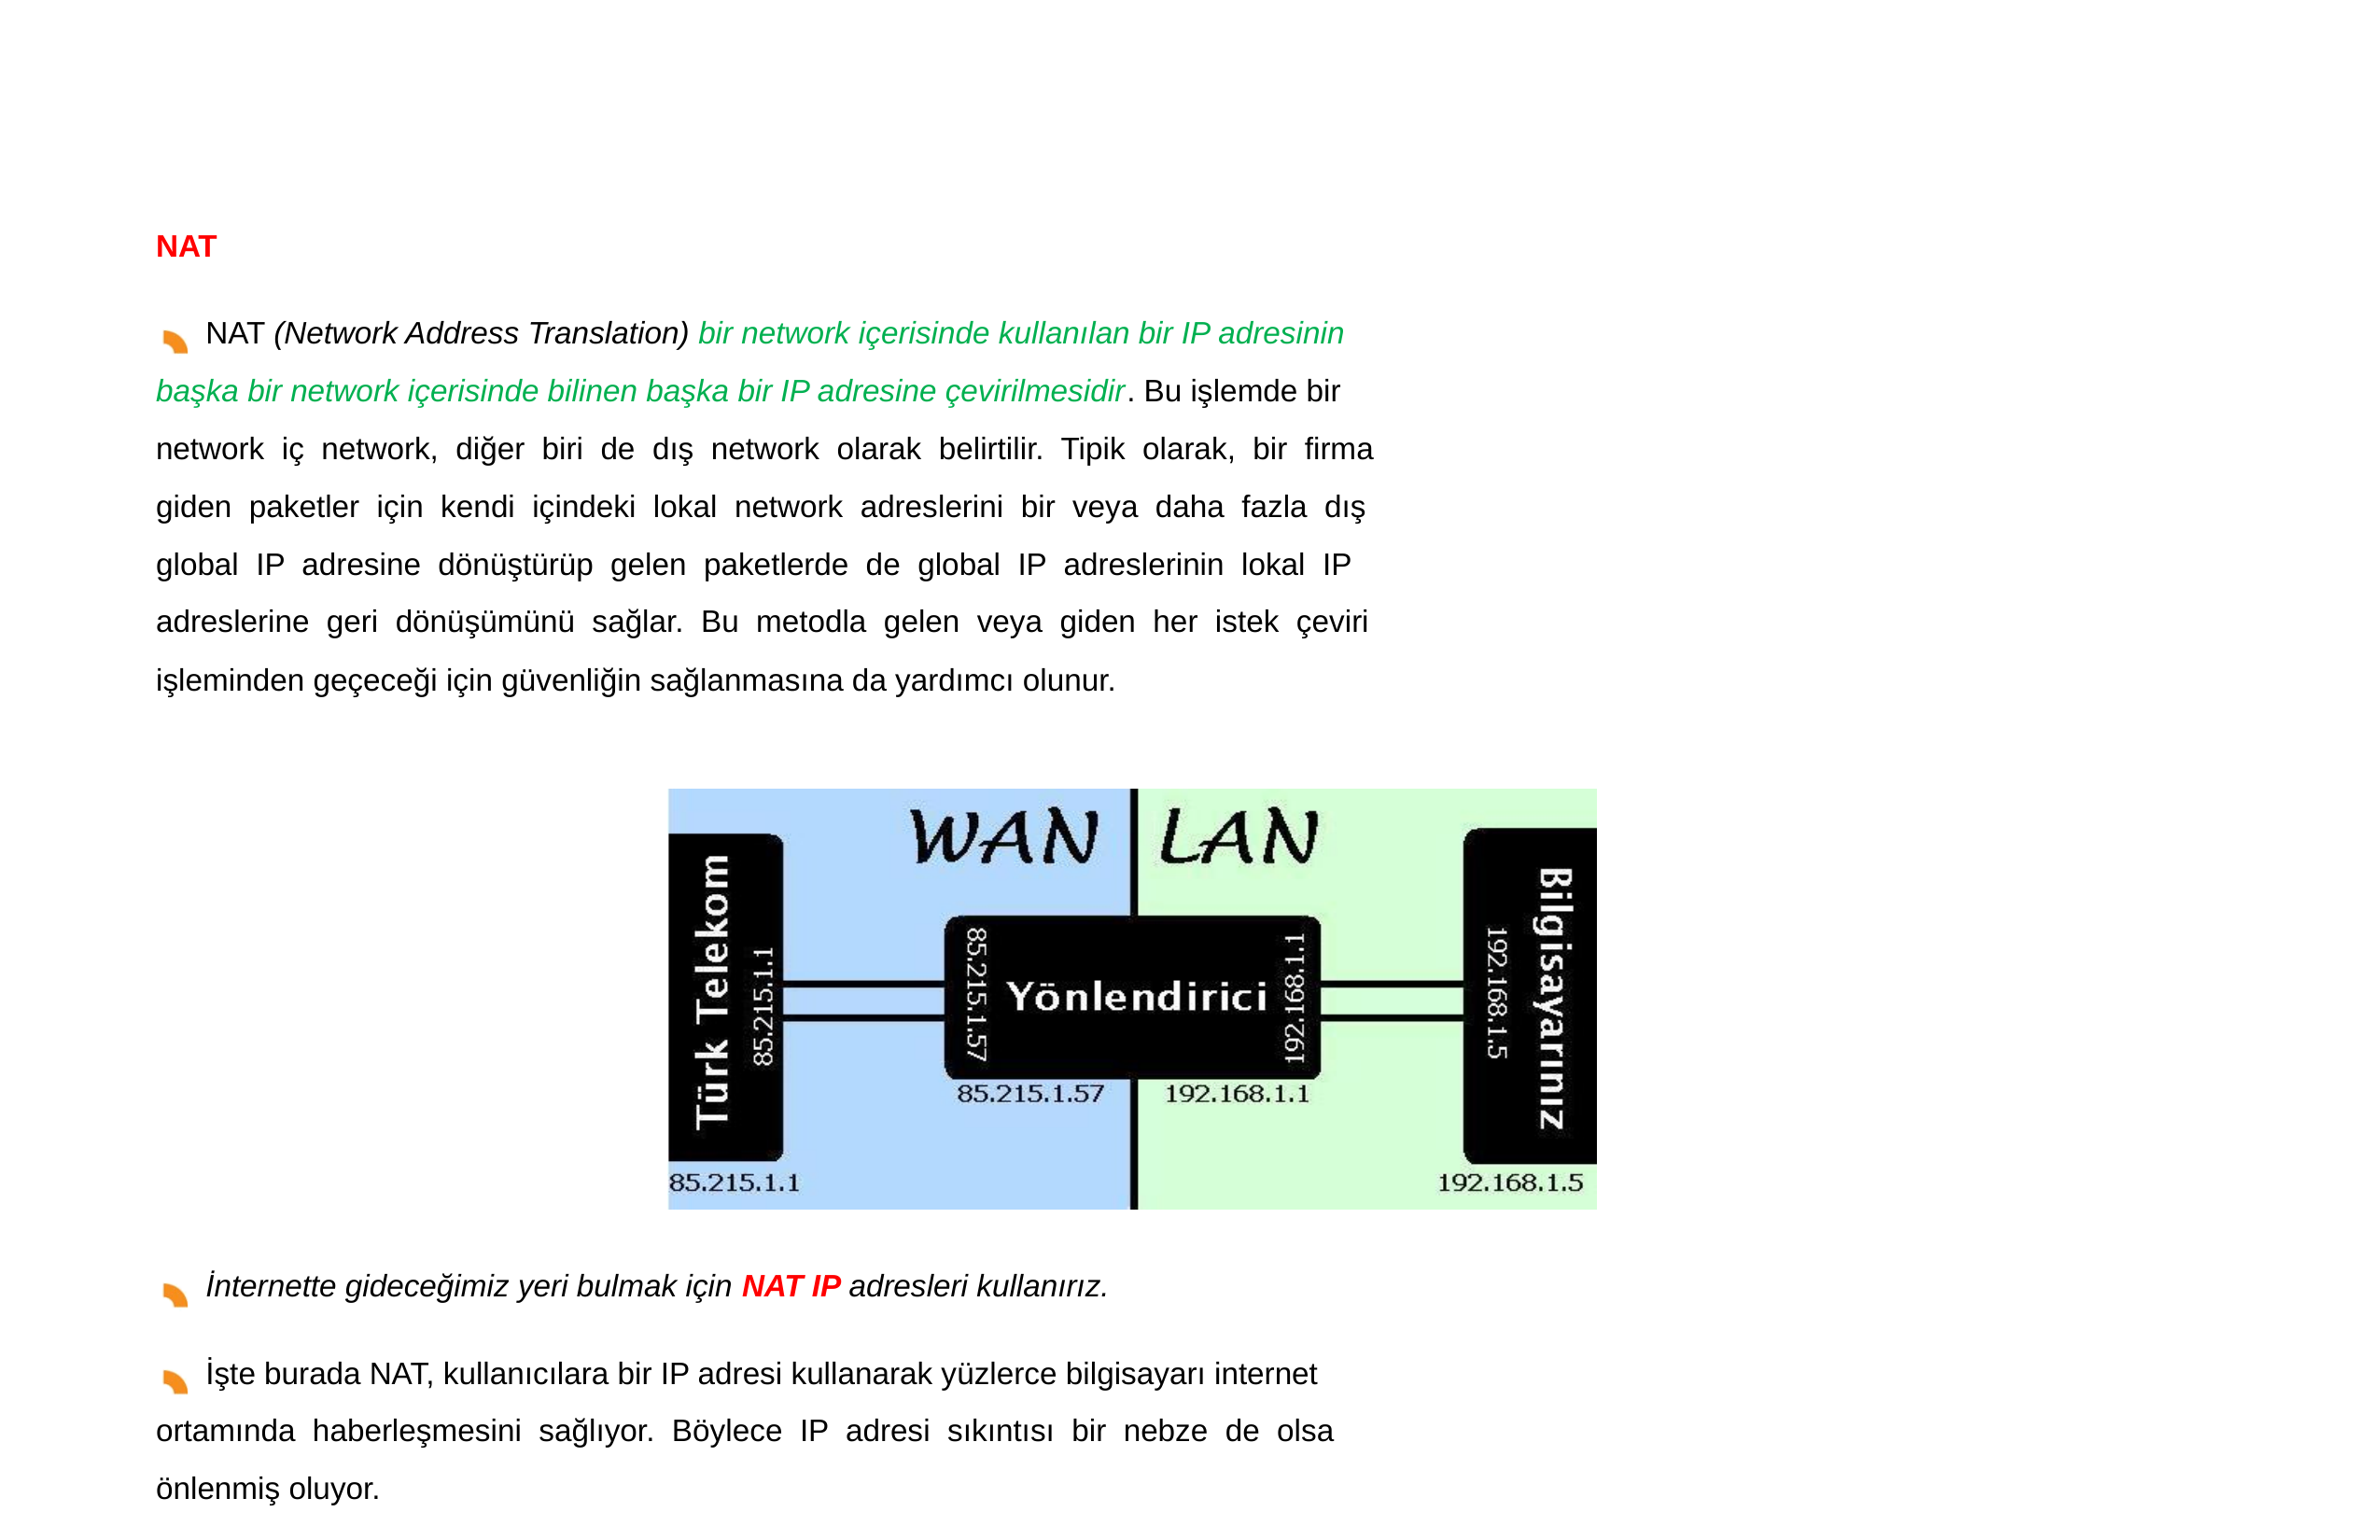

NAT
 NAT (Network Address Translation) bir network içerisinde kullanılan bir IP adresinin
başka bir network içerisinde bilinen başka bir IP adresine çevirilmesidir. Bu işlemde bir
network iç network, diğer biri de dış network olarak belirtilir. Tipik olarak, bir firma
giden paketler için kendi içindeki lokal network adreslerini bir veya daha fazla dış
global IP adresine dönüştürüp gelen paketlerde de global IP adreslerinin lokal IP
adreslerine geri dönüşümünü sağlar. Bu metodla gelen veya giden her istek çeviri
işleminden geçeceği için güvenliğin sağlanmasına da yardımcı olunur.
 İnternette gideceğimiz yeri bulmak için NAT IP adresleri kullanırız.
 İşte burada NAT, kullanıcılara bir IP adresi kullanarak yüzlerce bilgisayarı internet
ortamında haberleşmesini sağlıyor. Böylece IP adresi sıkıntısı bir nebze de olsa
önlenmiş oluyor.